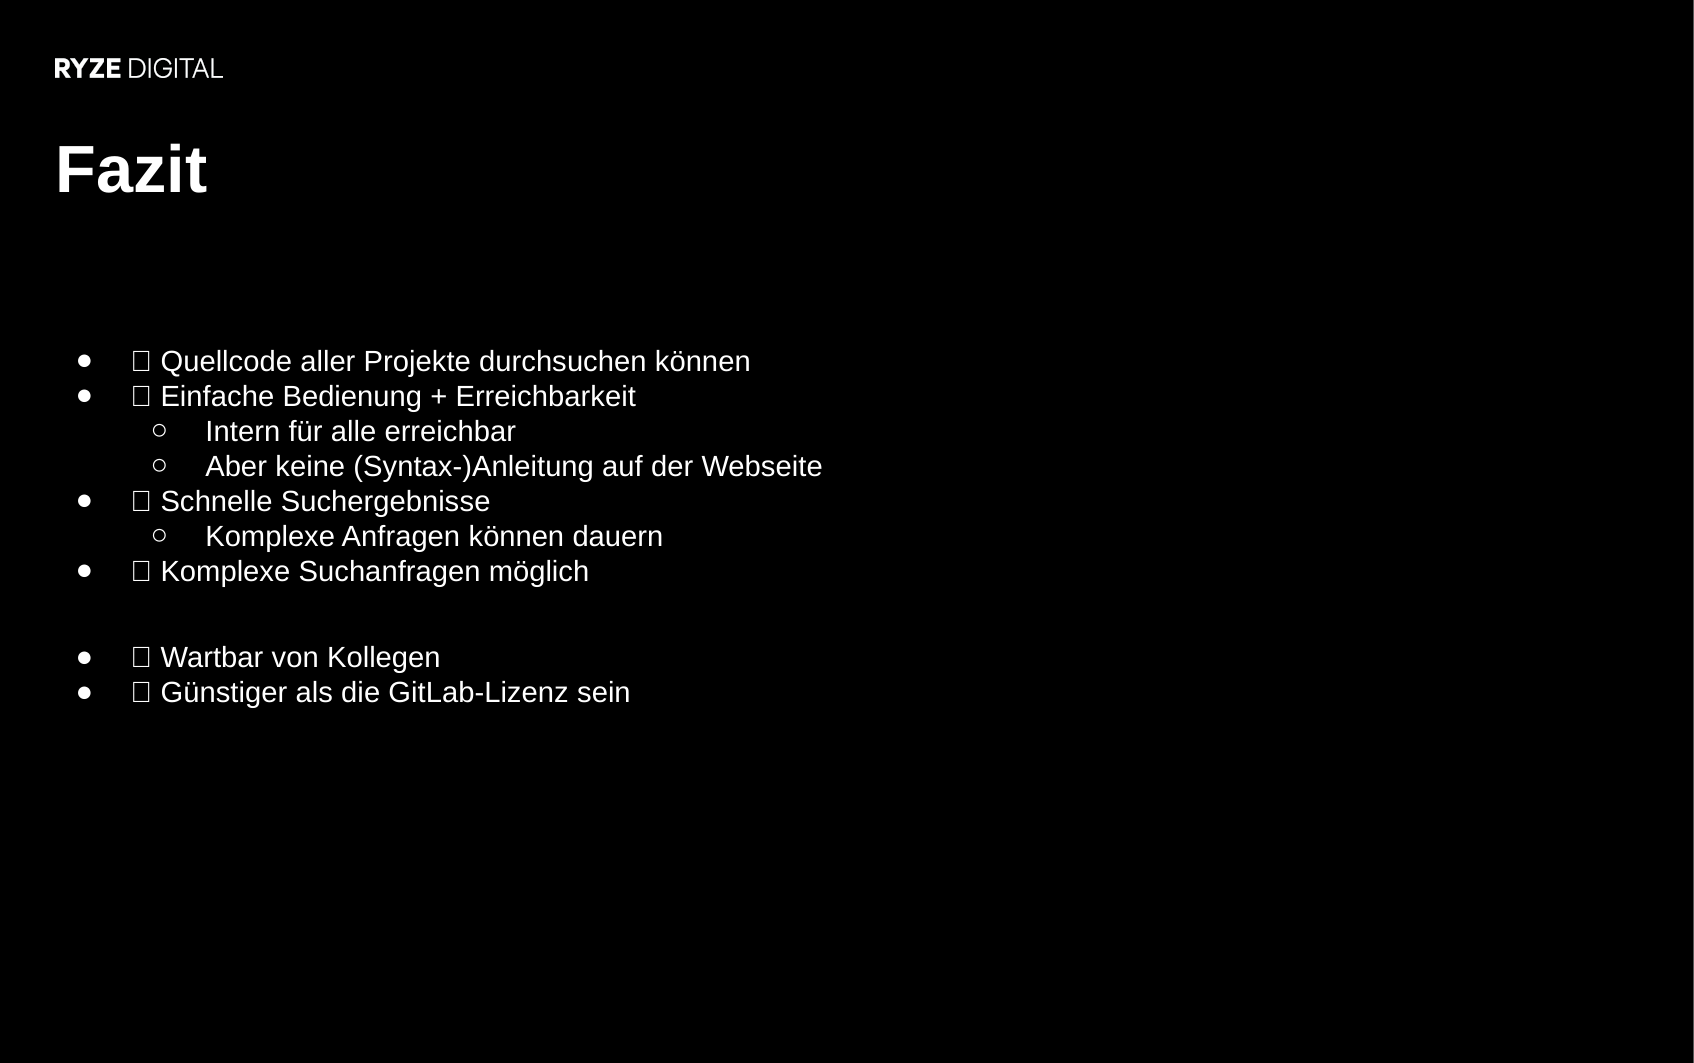

# Fazit
✅ Quellcode aller Projekte durchsuchen können
🚧 Einfache Bedienung + Erreichbarkeit
Intern für alle erreichbar
Aber keine (Syntax-)Anleitung auf der Webseite
🚧 Schnelle Suchergebnisse
Komplexe Anfragen können dauern
✅ Komplexe Suchanfragen möglich
✅ Wartbar von Kollegen
✅ Günstiger als die GitLab-Lizenz sein